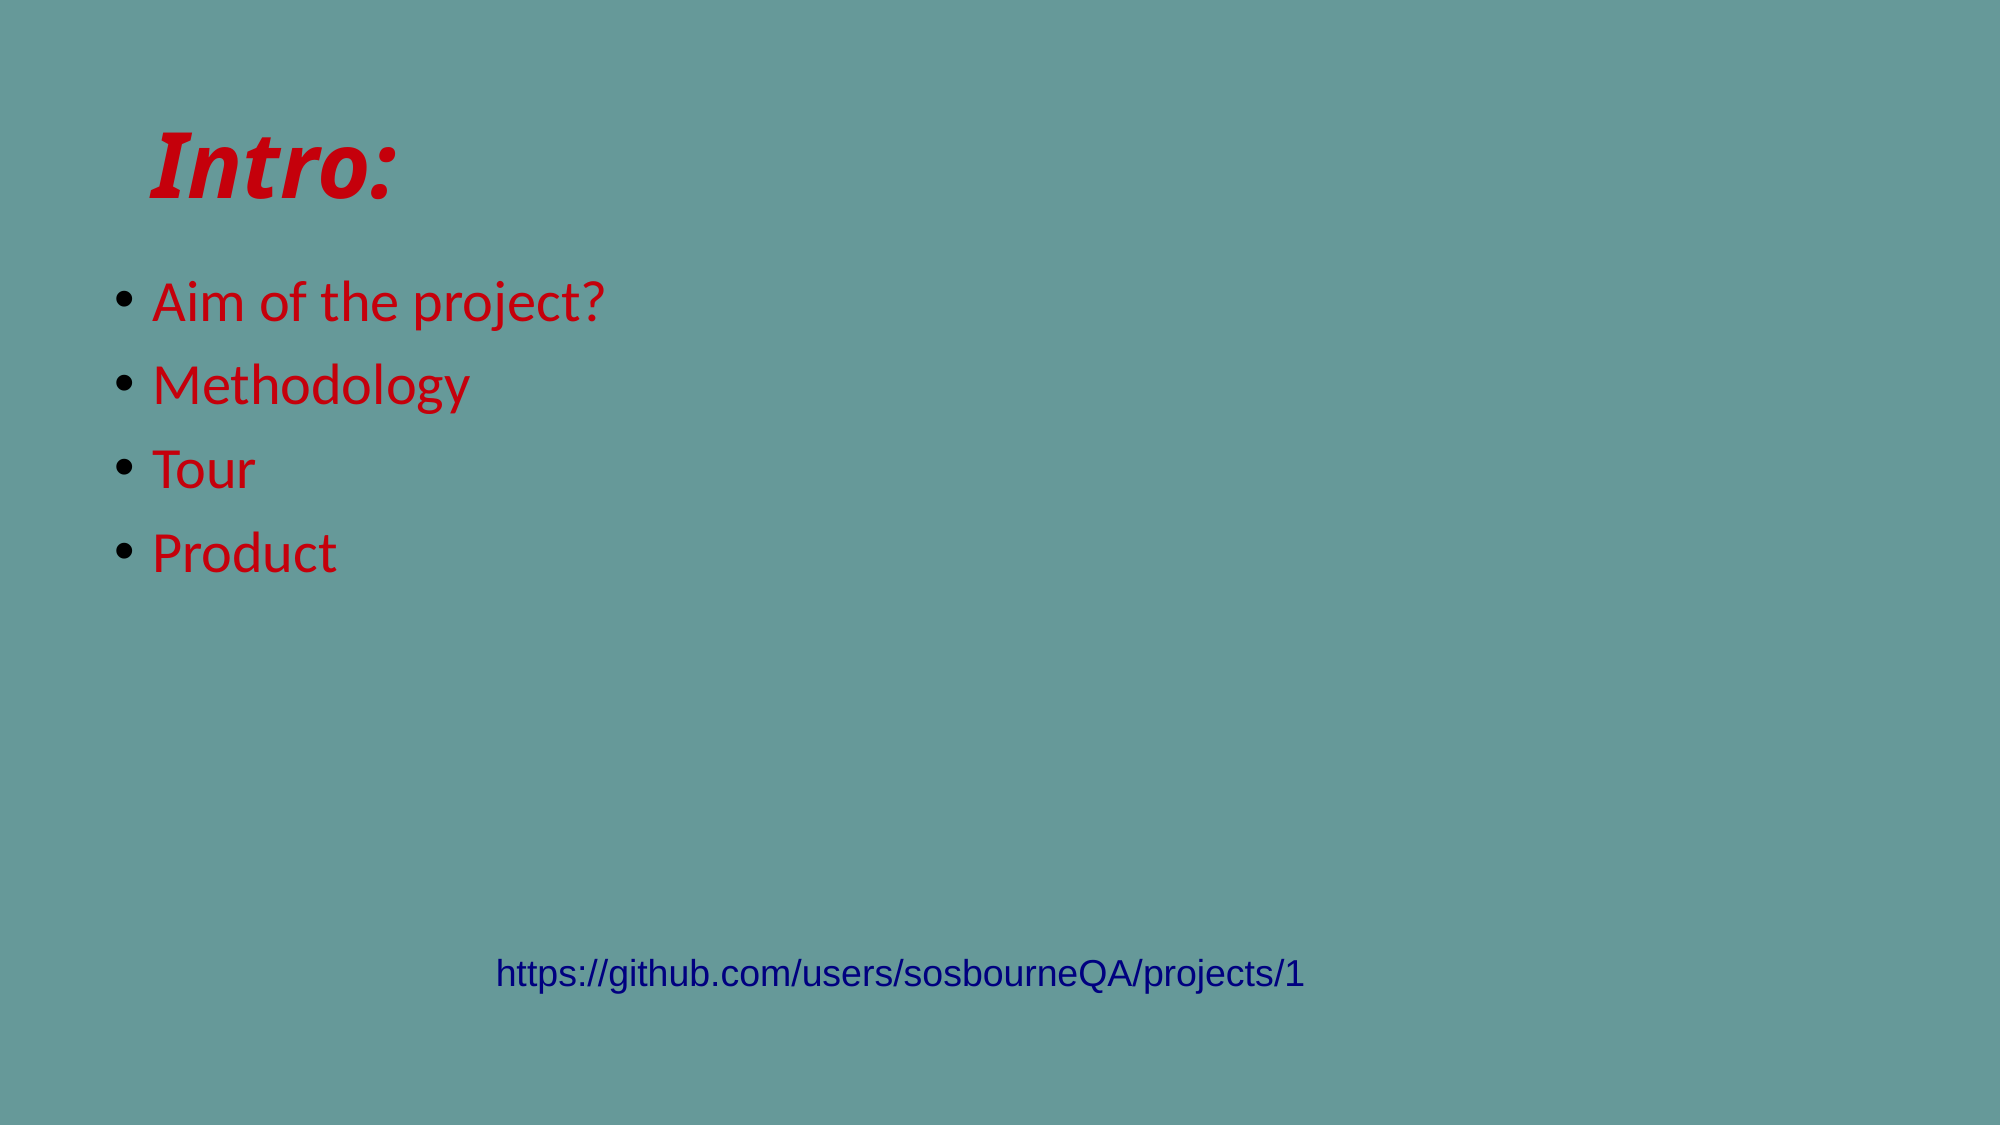

# Intro:
Aim of the project?
Methodology
Tour
Product
https://github.com/users/sosbourneQA/projects/1